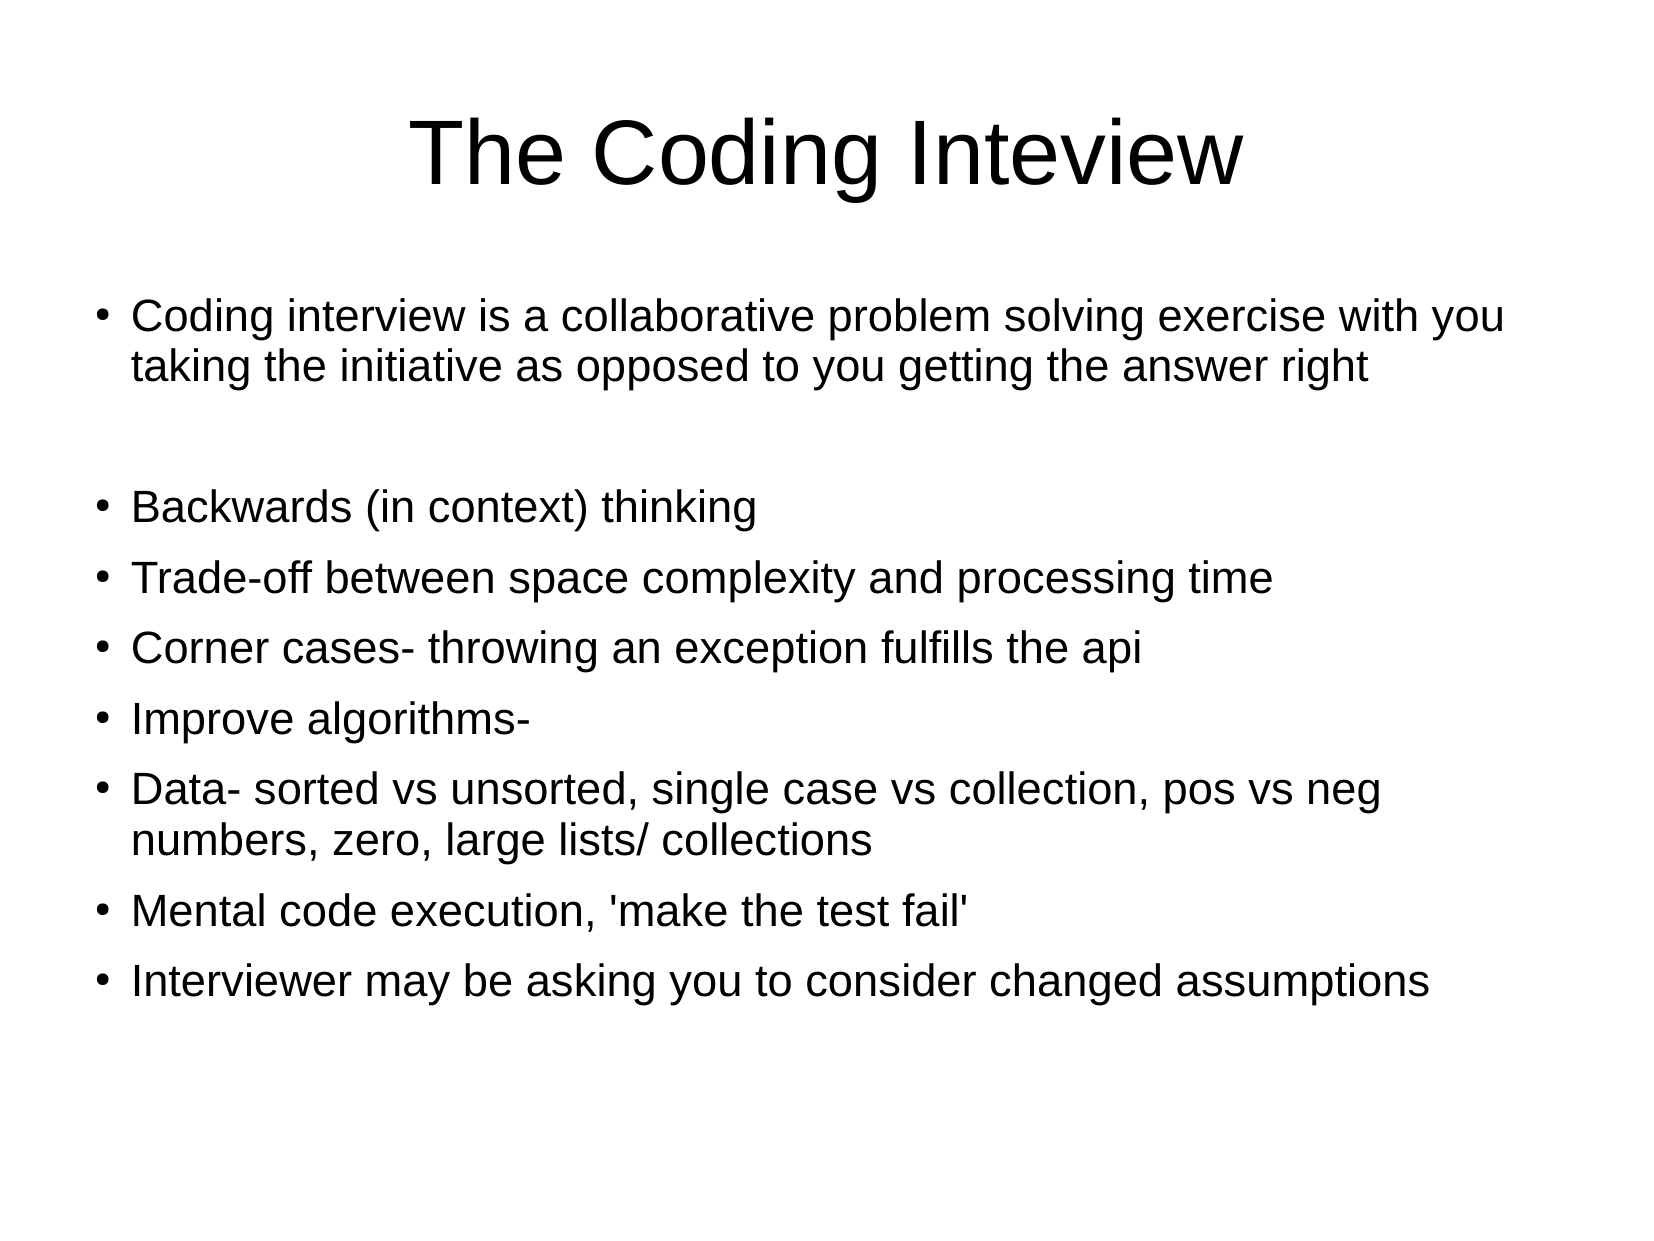

# The Coding Inteview
Coding interview is a collaborative problem solving exercise with you taking the initiative as opposed to you getting the answer right
Backwards (in context) thinking
Trade-off between space complexity and processing time
Corner cases- throwing an exception fulfills the api
Improve algorithms-
Data- sorted vs unsorted, single case vs collection, pos vs neg numbers, zero, large lists/ collections
Mental code execution, 'make the test fail'
Interviewer may be asking you to consider changed assumptions